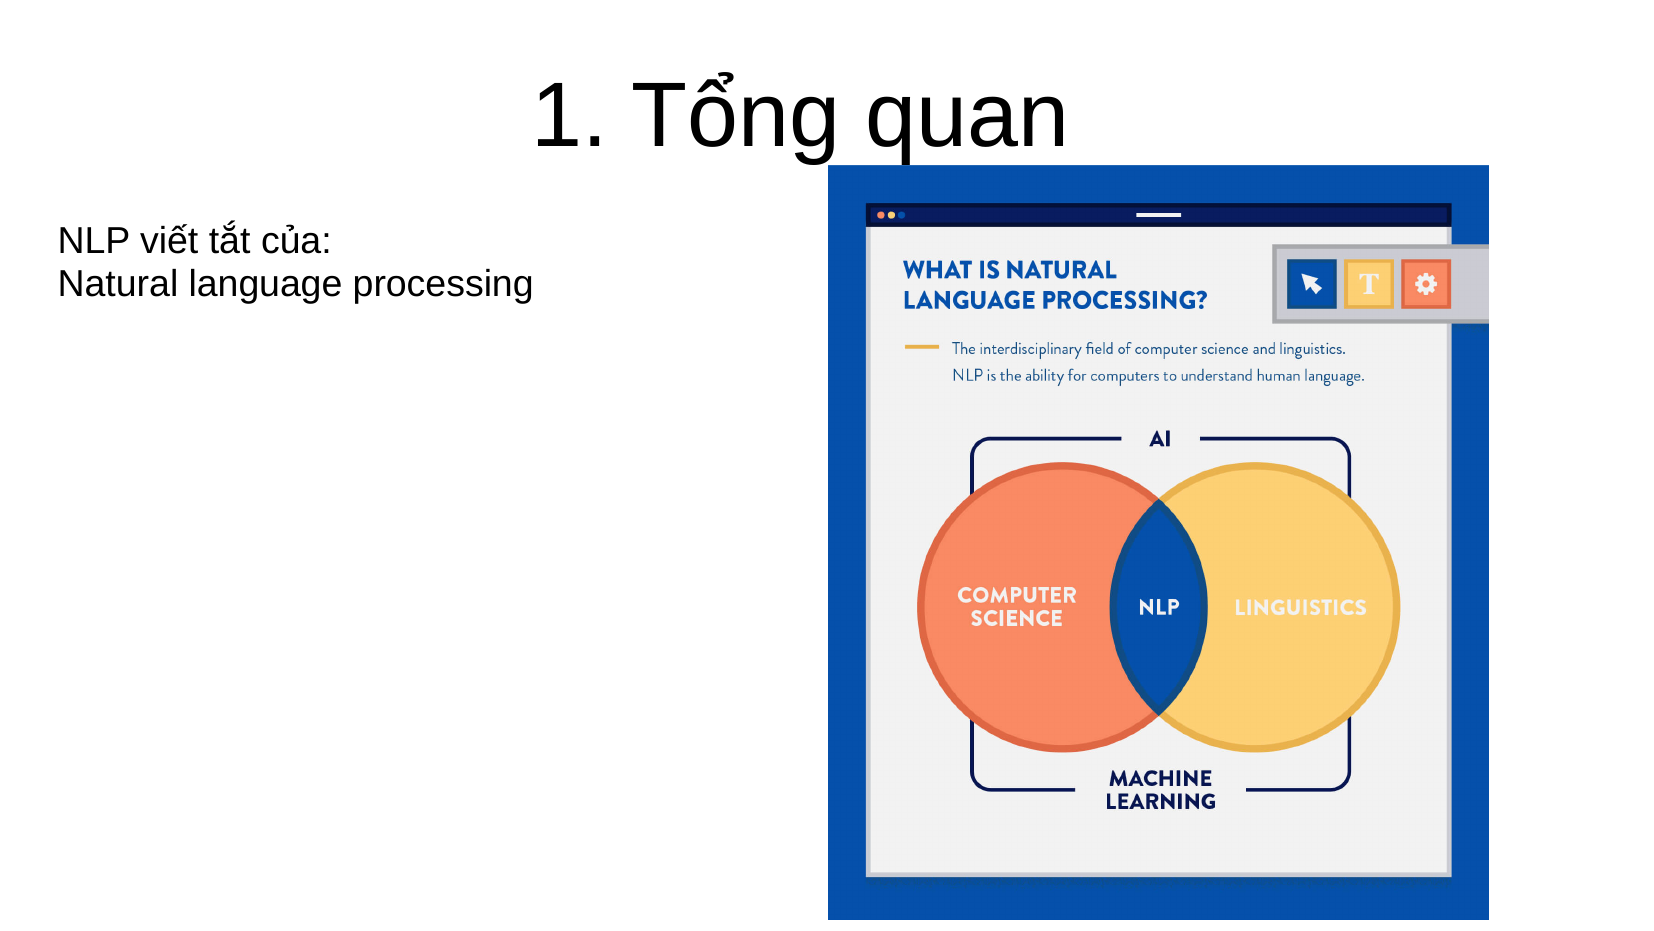

# 1. Tổng quan
NLP viết tắt của:
Natural language processing